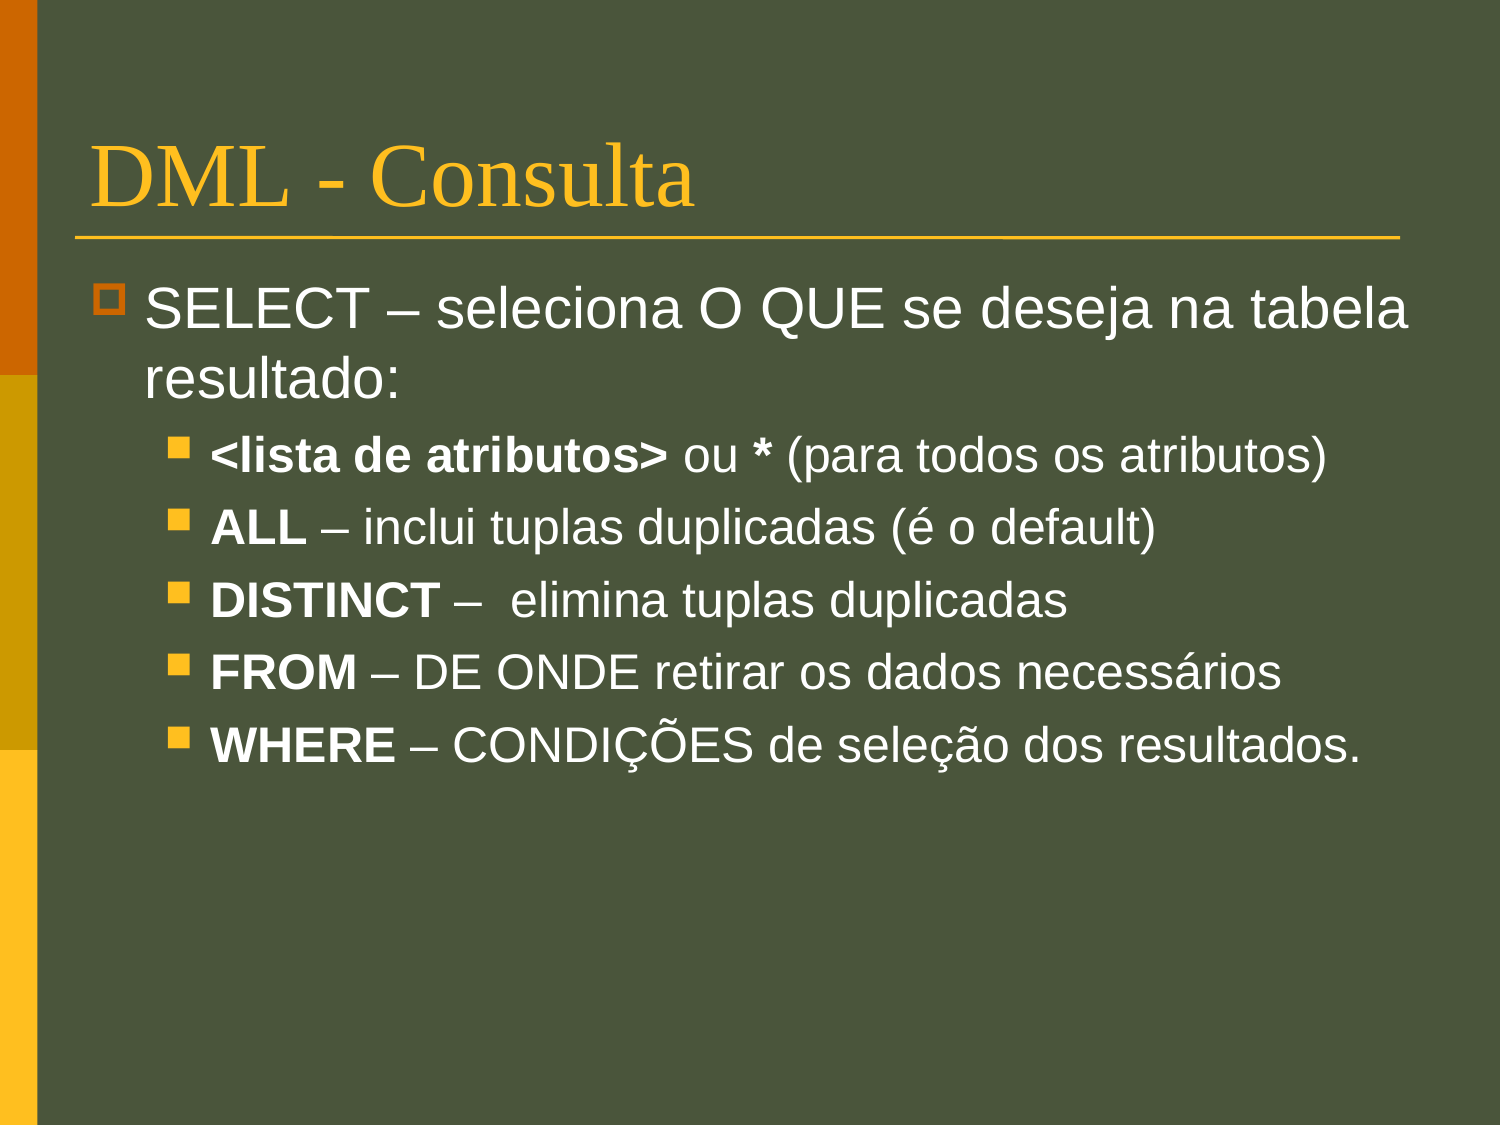

# DML - Consulta
SELECT – seleciona O QUE se deseja na tabela resultado:
<lista de atributos> ou * (para todos os atributos)
ALL – inclui tuplas duplicadas (é o default)
DISTINCT – elimina tuplas duplicadas
FROM – DE ONDE retirar os dados necessários
WHERE – CONDIÇÕES de seleção dos resultados.